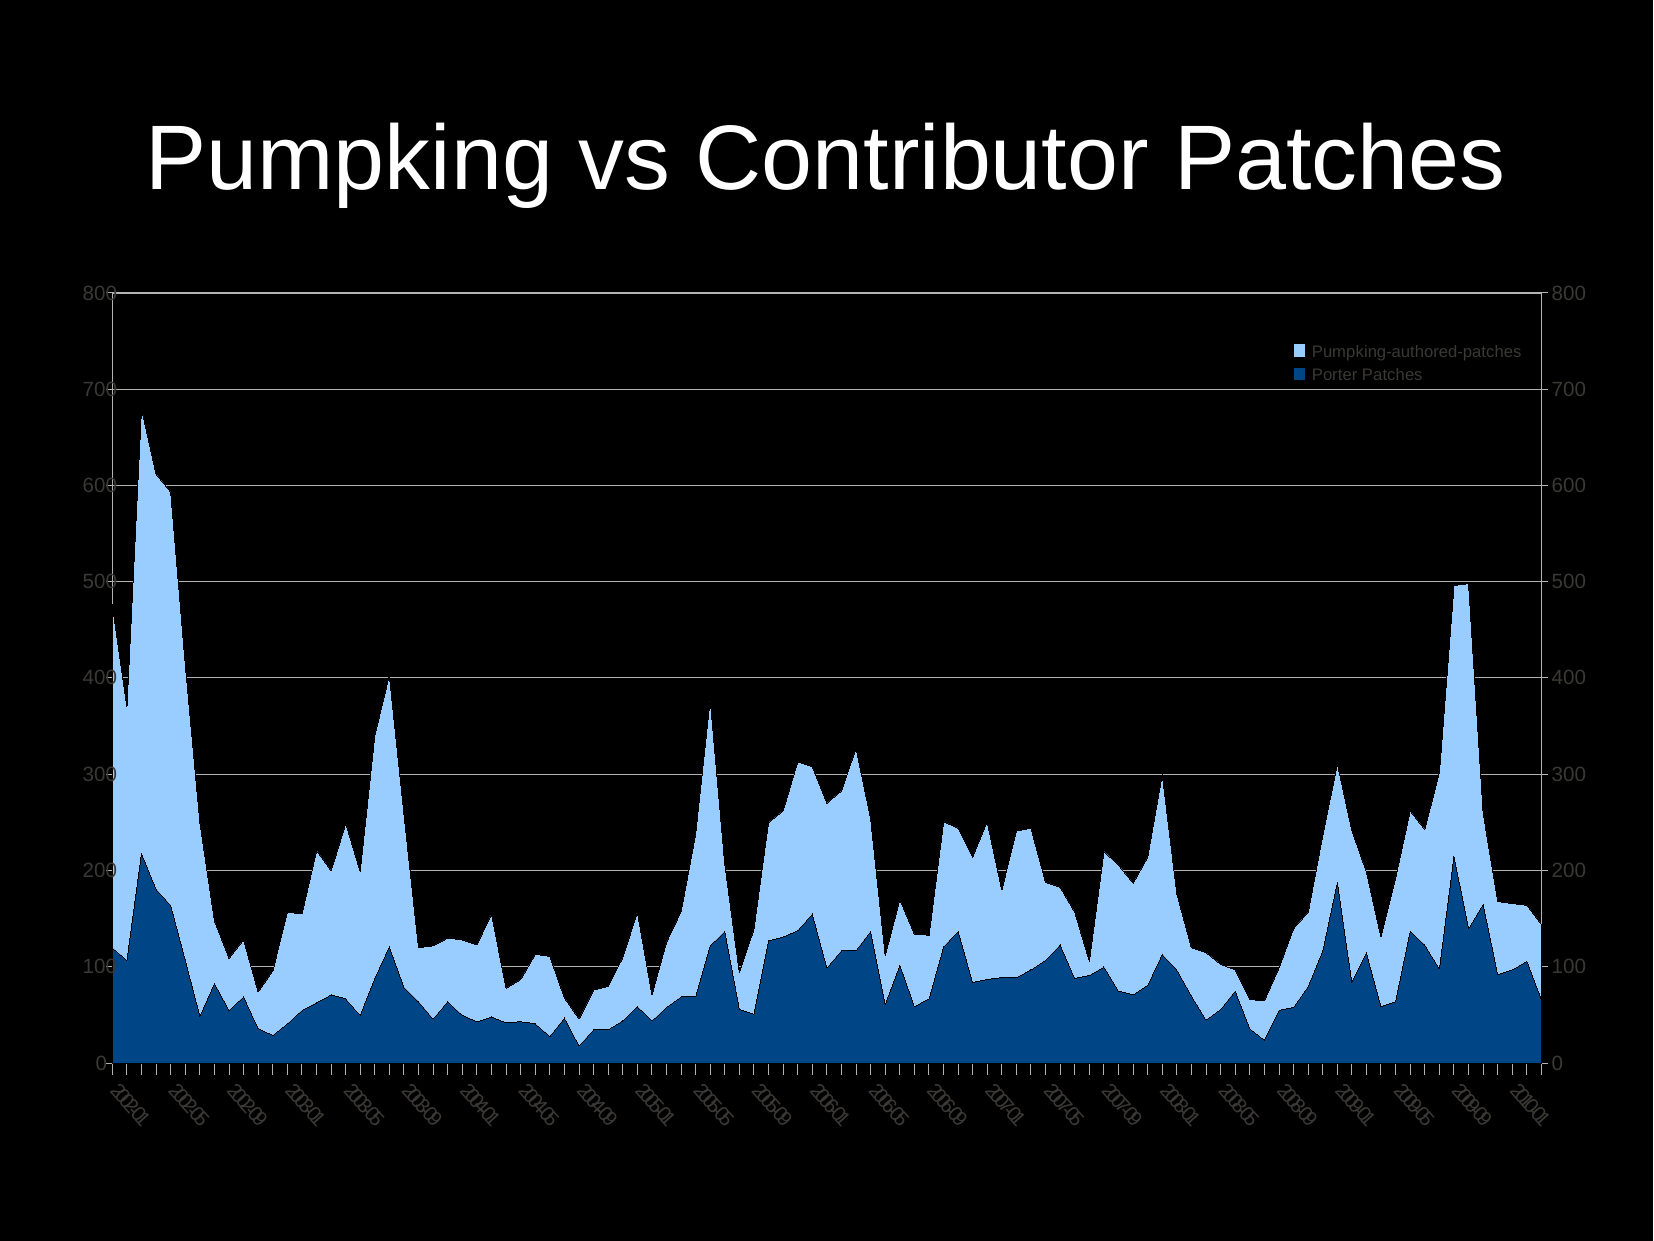

Pumpking vs Contributor Patches
800
800
Pumpking-authored-patches
Porter Patches
700
700
600
600
500
500
400
400
300
300
200
200
100
100
0
0
2
2
2
2
2
2
2
2
2
2
2
2
2
2
2
2
2
2
2
2
2
2
2
2
2
0
0
0
0
0
0
0
0
0
0
0
0
0
0
0
0
0
0
0
0
0
0
0
0
0
0
0
0
0
0
0
0
0
0
0
0
0
0
0
0
0
0
0
0
0
0
0
0
0
1
2
2
2
3
3
3
4
4
5
5
5
6
6
6
7
7
7
8
8
8
9
9
9
4
0
-
-
-
-
-
-
-
-
-
-
-
-
-
-
-
-
-
-
-
-
-
-
-
-
-
0
0
0
0
0
0
0
0
0
0
0
0
0
0
0
0
0
0
0
0
0
0
0
0
0
1
9
1
5
9
1
5
9
5
9
1
5
9
1
5
9
1
5
9
1
5
9
1
5
1